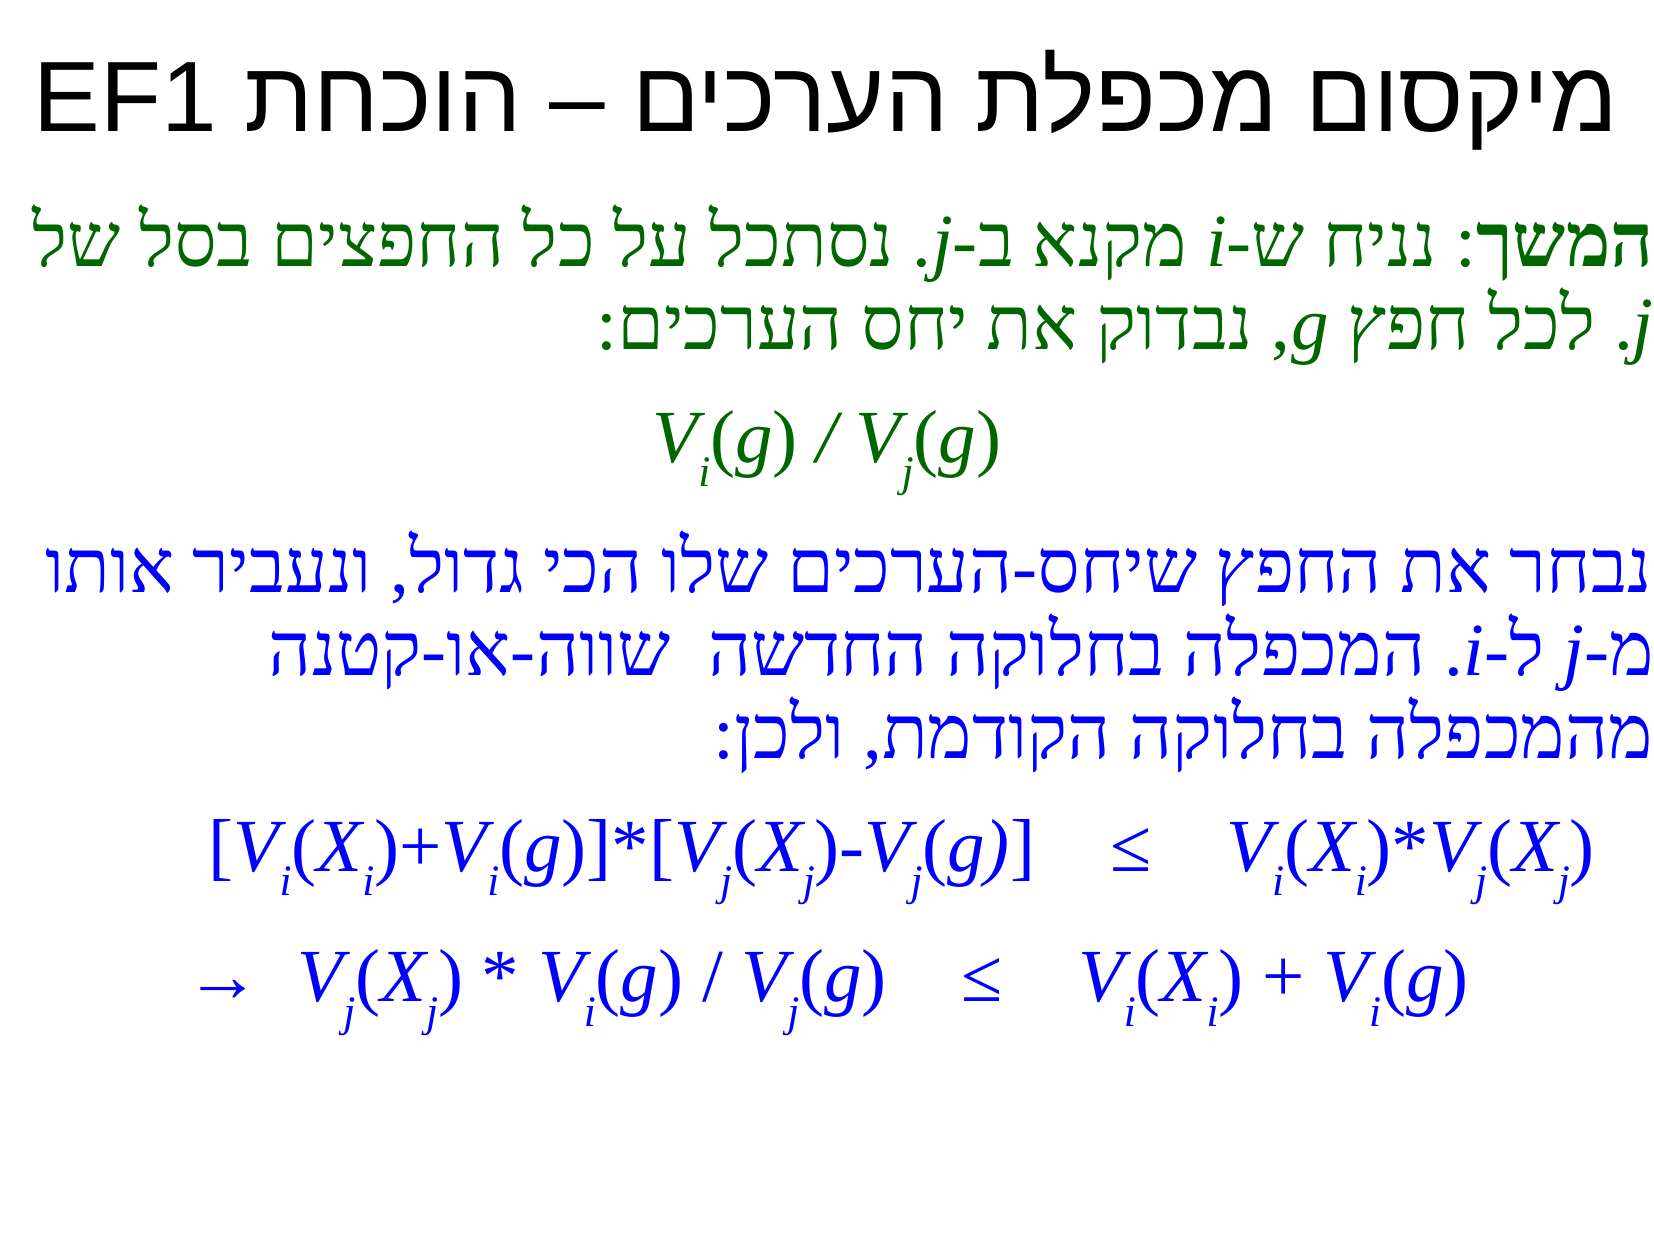

מיקסום מכפלת הערכים – הוכחת EF1
# המשך: נניח ש-i מקנא ב-j. נסתכל על כל החפצים בסל של j. לכל חפץ g, נבדוק את יחס הערכים:
Vi(g) / Vj(g)
נבחר את החפץ שיחס-הערכים שלו הכי גדול, ונעביר אותו מ-j ל-i. המכפלה בחלוקה החדשה שווה-או-קטנה מהמכפלה בחלוקה הקודמת, ולכן:
 [Vi(Xi)+Vi(g)]*[Vj(Xj)-Vj(g)] ≤ Vi(Xi)*Vj(Xj)
→ Vj(Xj) * Vi(g) / Vj(g) ≤ Vi(Xi) + Vi(g)